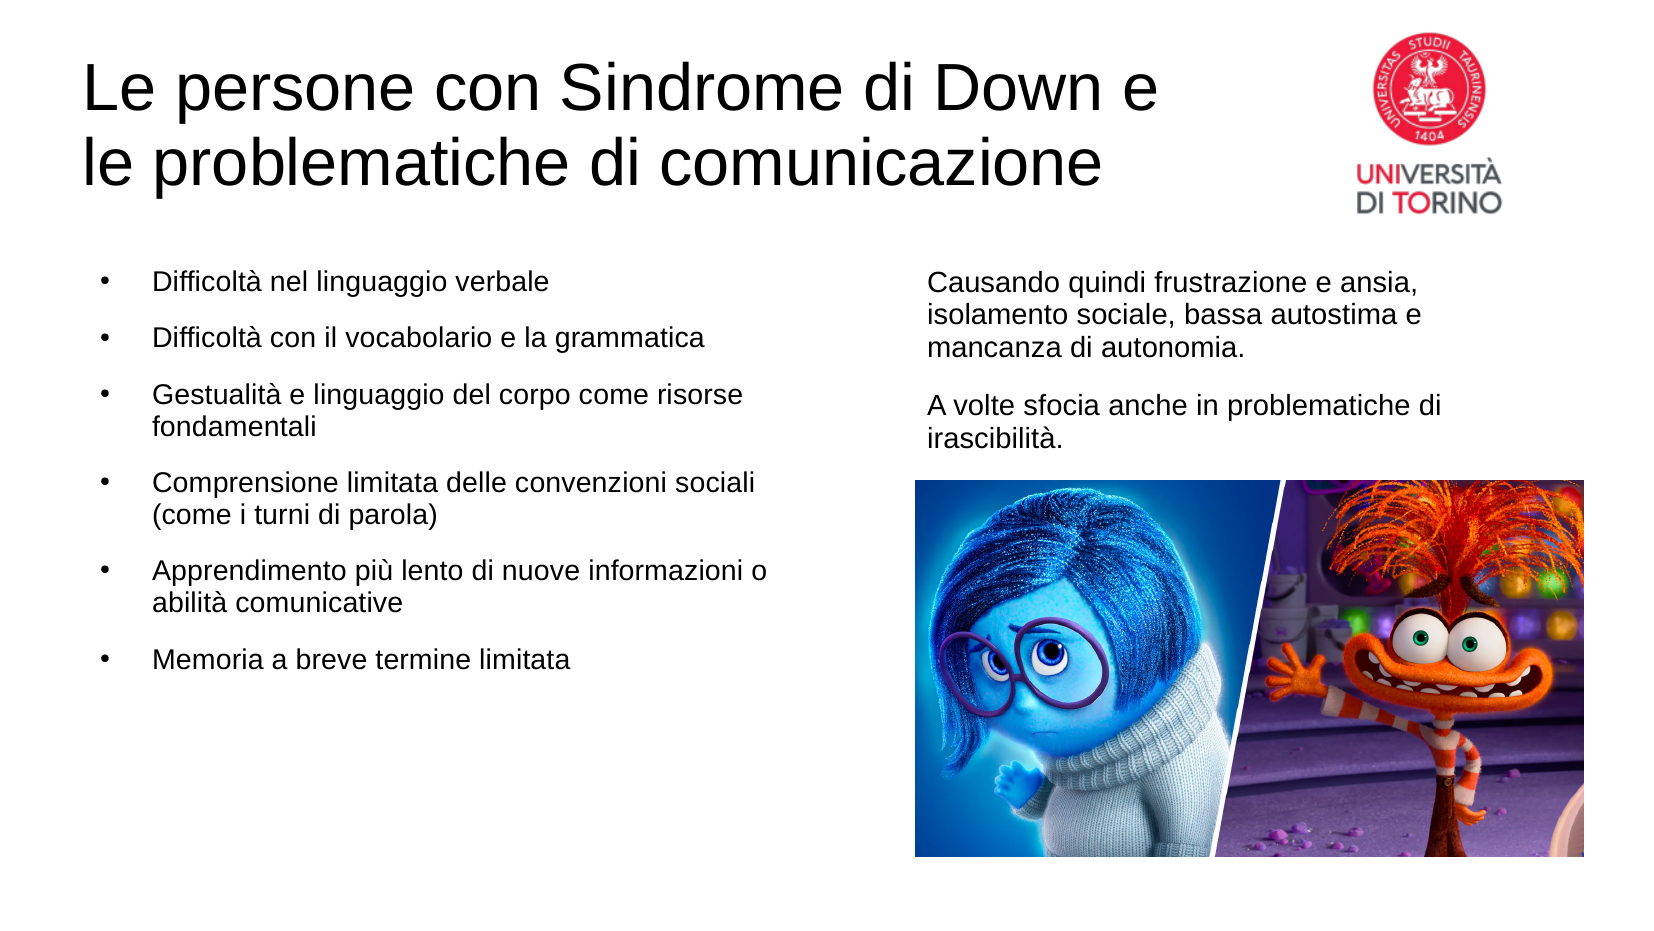

# Le persone con Sindrome di Down e le problematiche di comunicazione
Difficoltà nel linguaggio verbale
Difficoltà con il vocabolario e la grammatica
Gestualità e linguaggio del corpo come risorse fondamentali
Comprensione limitata delle convenzioni sociali (come i turni di parola)
Apprendimento più lento di nuove informazioni o abilità comunicative
Memoria a breve termine limitata
Causando quindi frustrazione e ansia, isolamento sociale, bassa autostima e mancanza di autonomia.
A volte sfocia anche in problematiche di irascibilità.